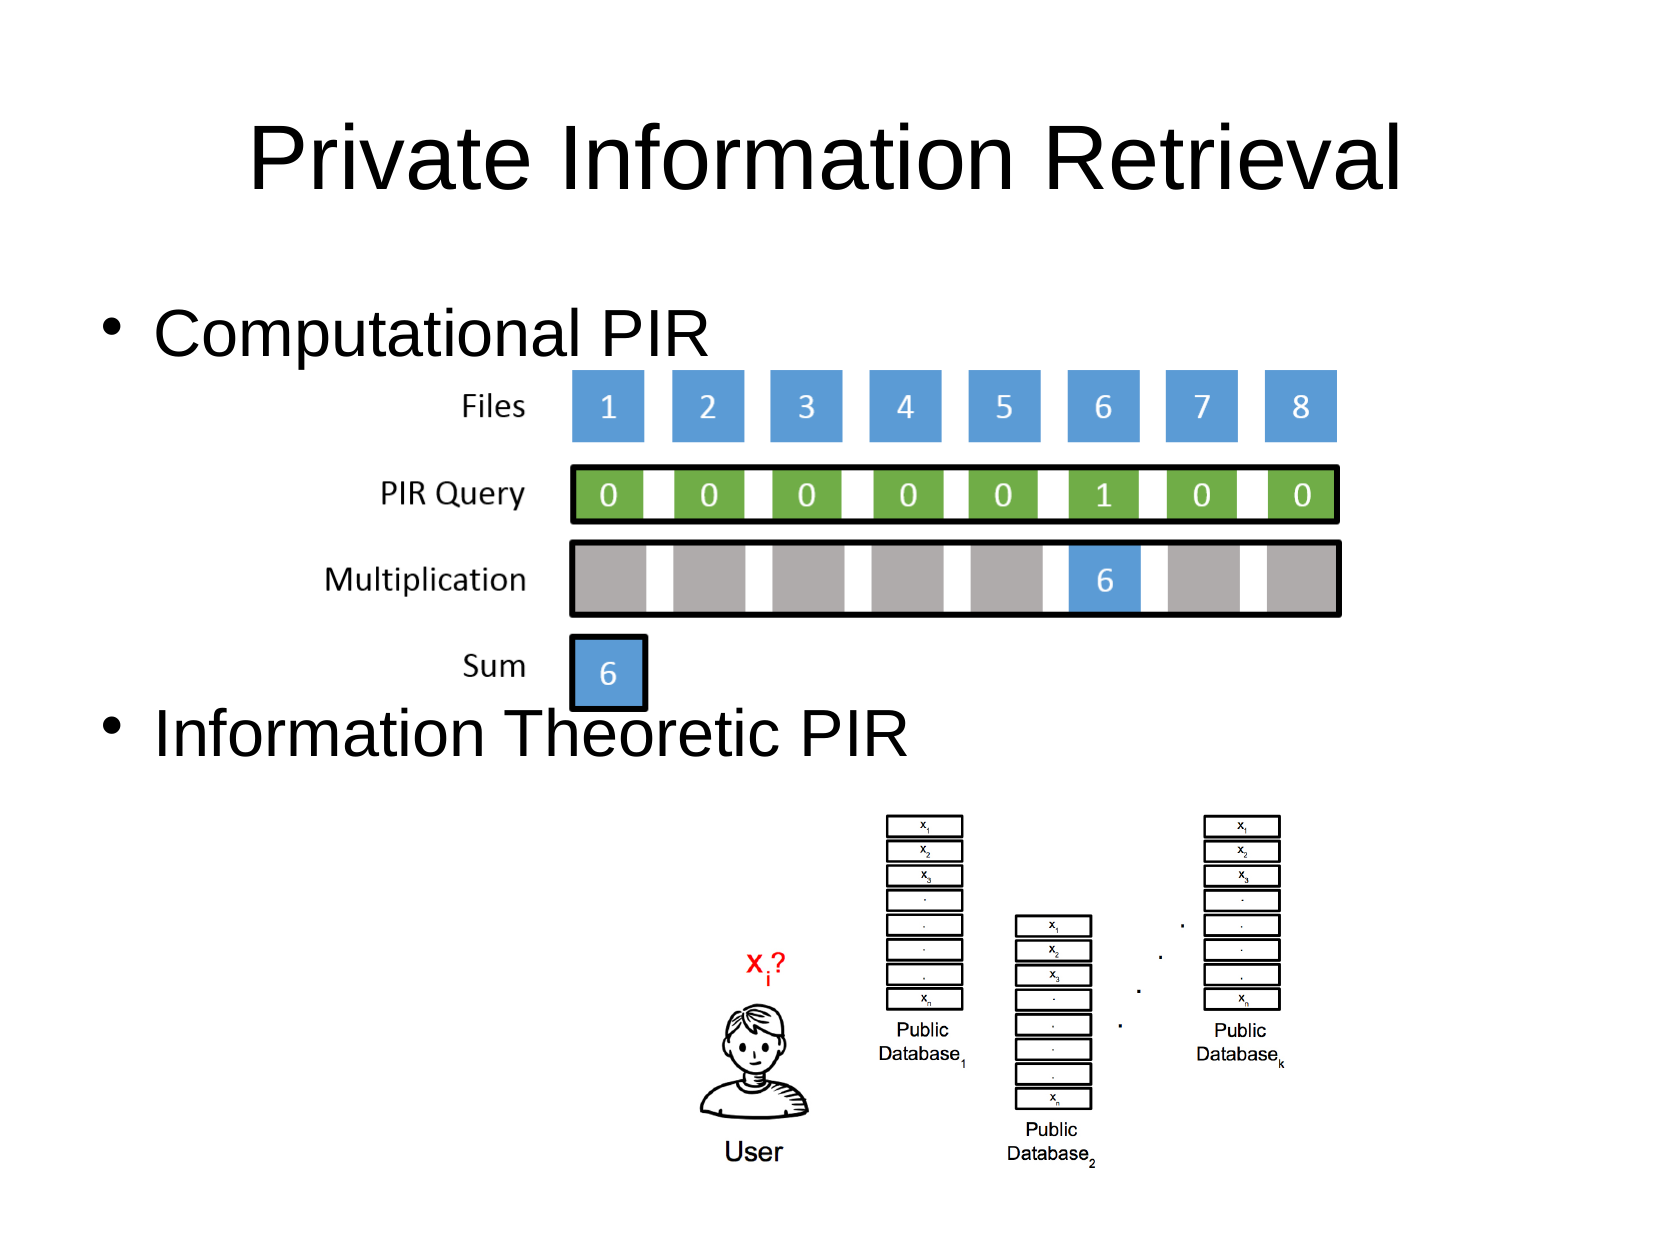

Private Information Retrieval
Computational PIR
Information Theoretic PIR